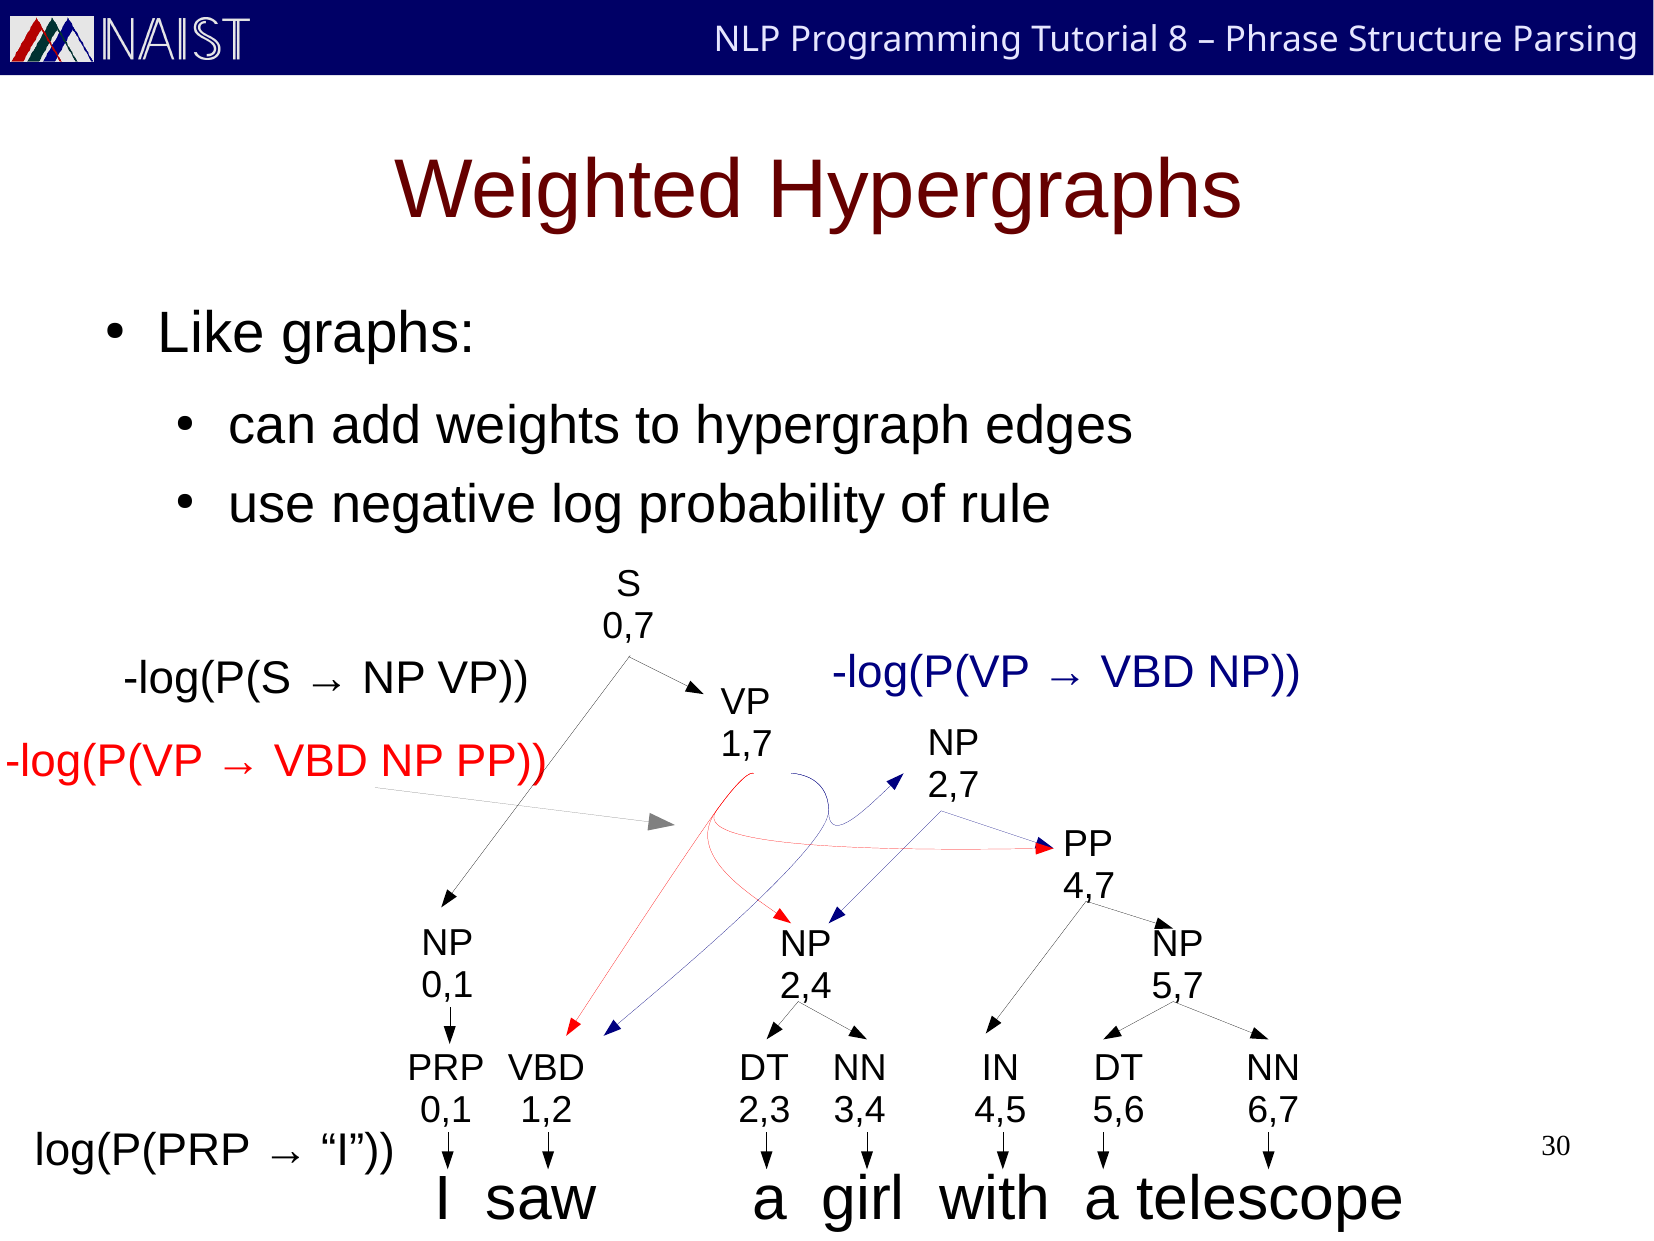

# Weighted Hypergraphs
Like graphs:
can add weights to hypergraph edges
use negative log probability of rule
S
0,7
-log(P(VP → VBD NP))
-log(P(S → NP VP))
VP
1,7
NP
2,7
-log(P(VP → VBD NP PP))
PP
4,7
NP
0,1
NP
5,7
NP
2,4
PRP
0,1
VBD
1,2
DT
2,3
NN
3,4
IN
4,5
DT
5,6
NN
6,7
log(P(PRP → “I”))
30
I saw a girl with a telescope